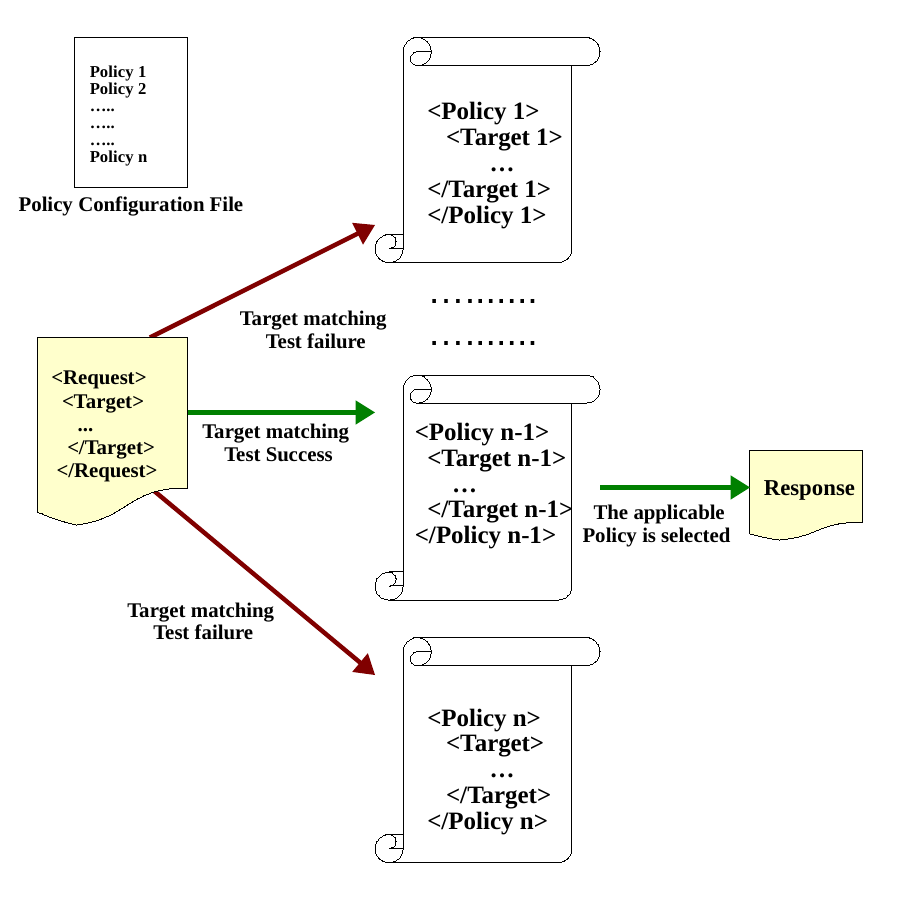

Policy 1
Policy 2
…..
…..
…..
Policy n
<Policy 1>
 <Target 1>
 … </Target 1>
</Policy 1>
Policy Configuration File
….......
….......
Target matching
Test failure
<Request>
 <Target>
 ...
 </Target>
 </Request>
Target matching
Test Success
 <Policy n-1>
 <Target n-1>
 … </Target n-1>
 </Policy n-1>
Response
 The applicable
 Policy is selected
Target matching
Test failure
<Policy n>
 <Target>
 … </Target>
</Policy n>